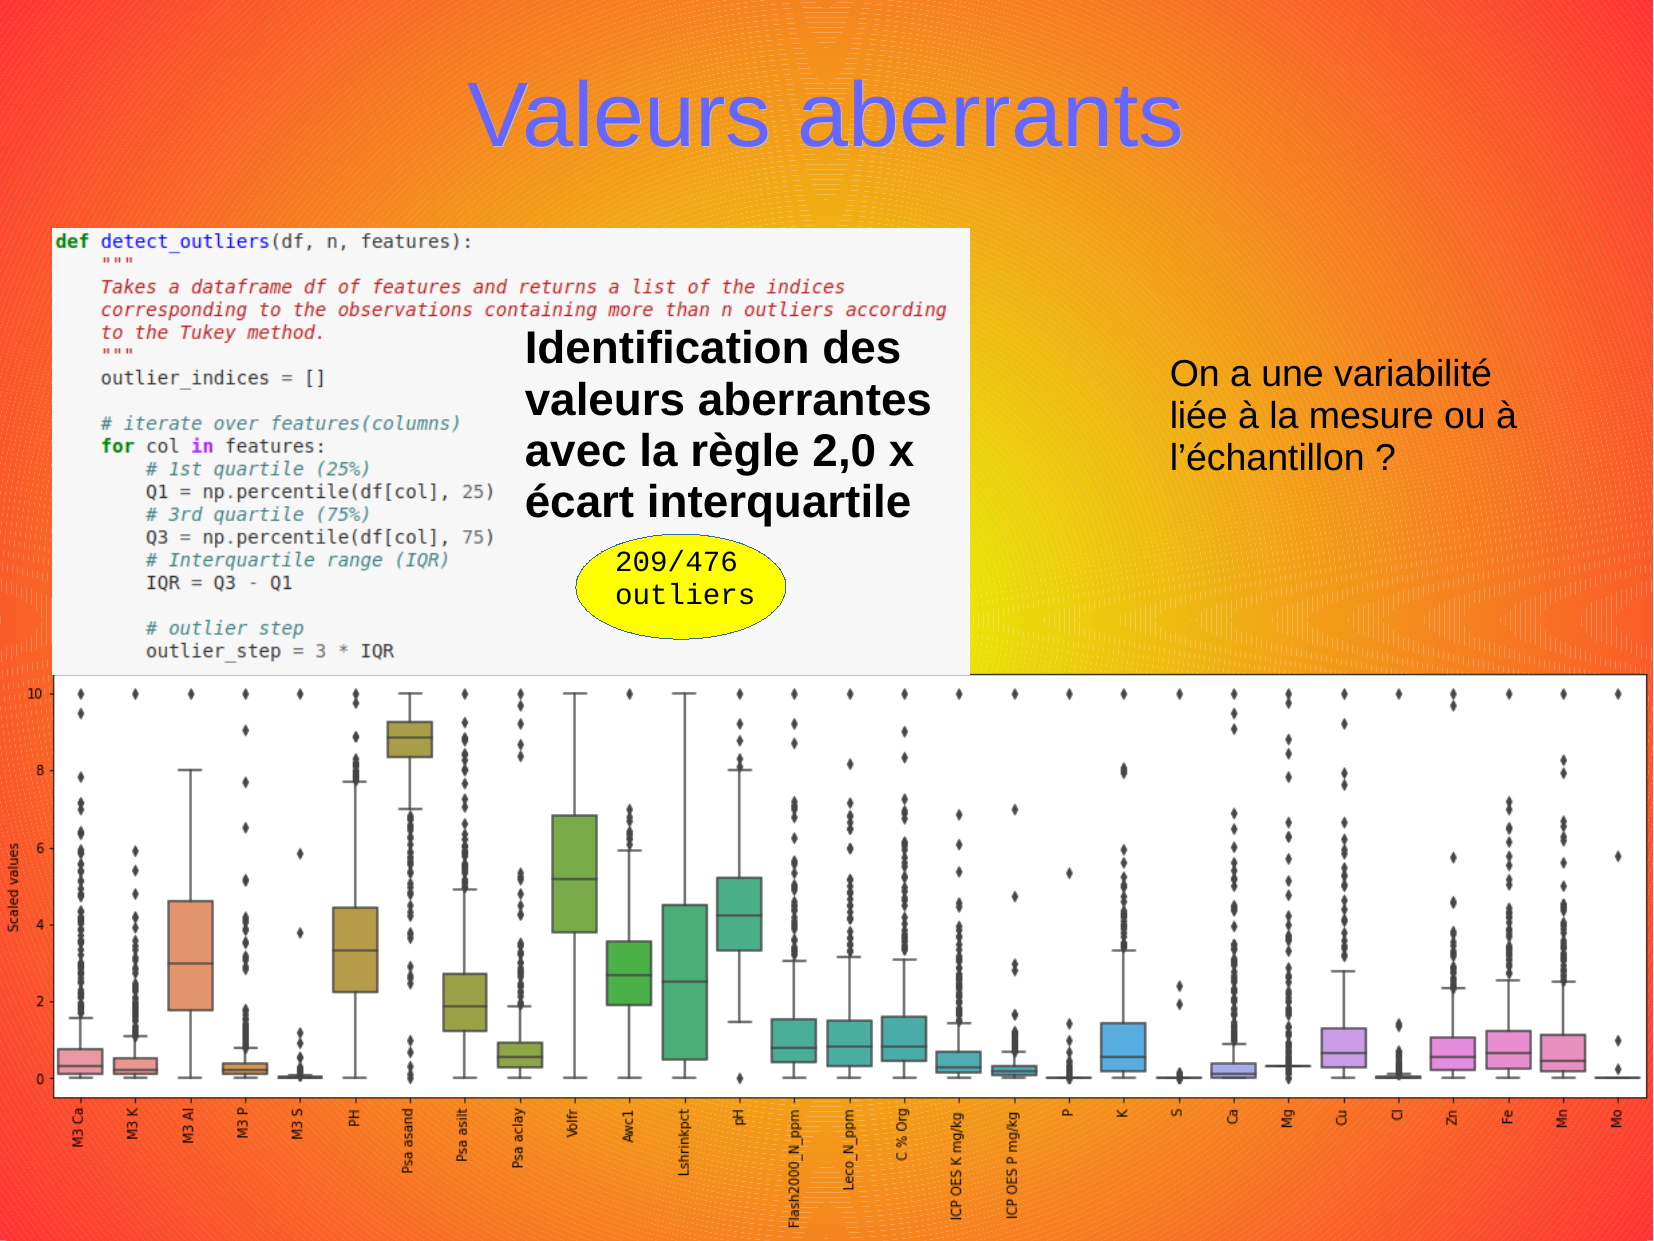

# Valeurs aberrants
Identification des valeurs aberrantes avec la règle 2,0 x écart interquartile
On a une variabilité liée à la mesure ou à l’échantillon ?
209/476 outliers